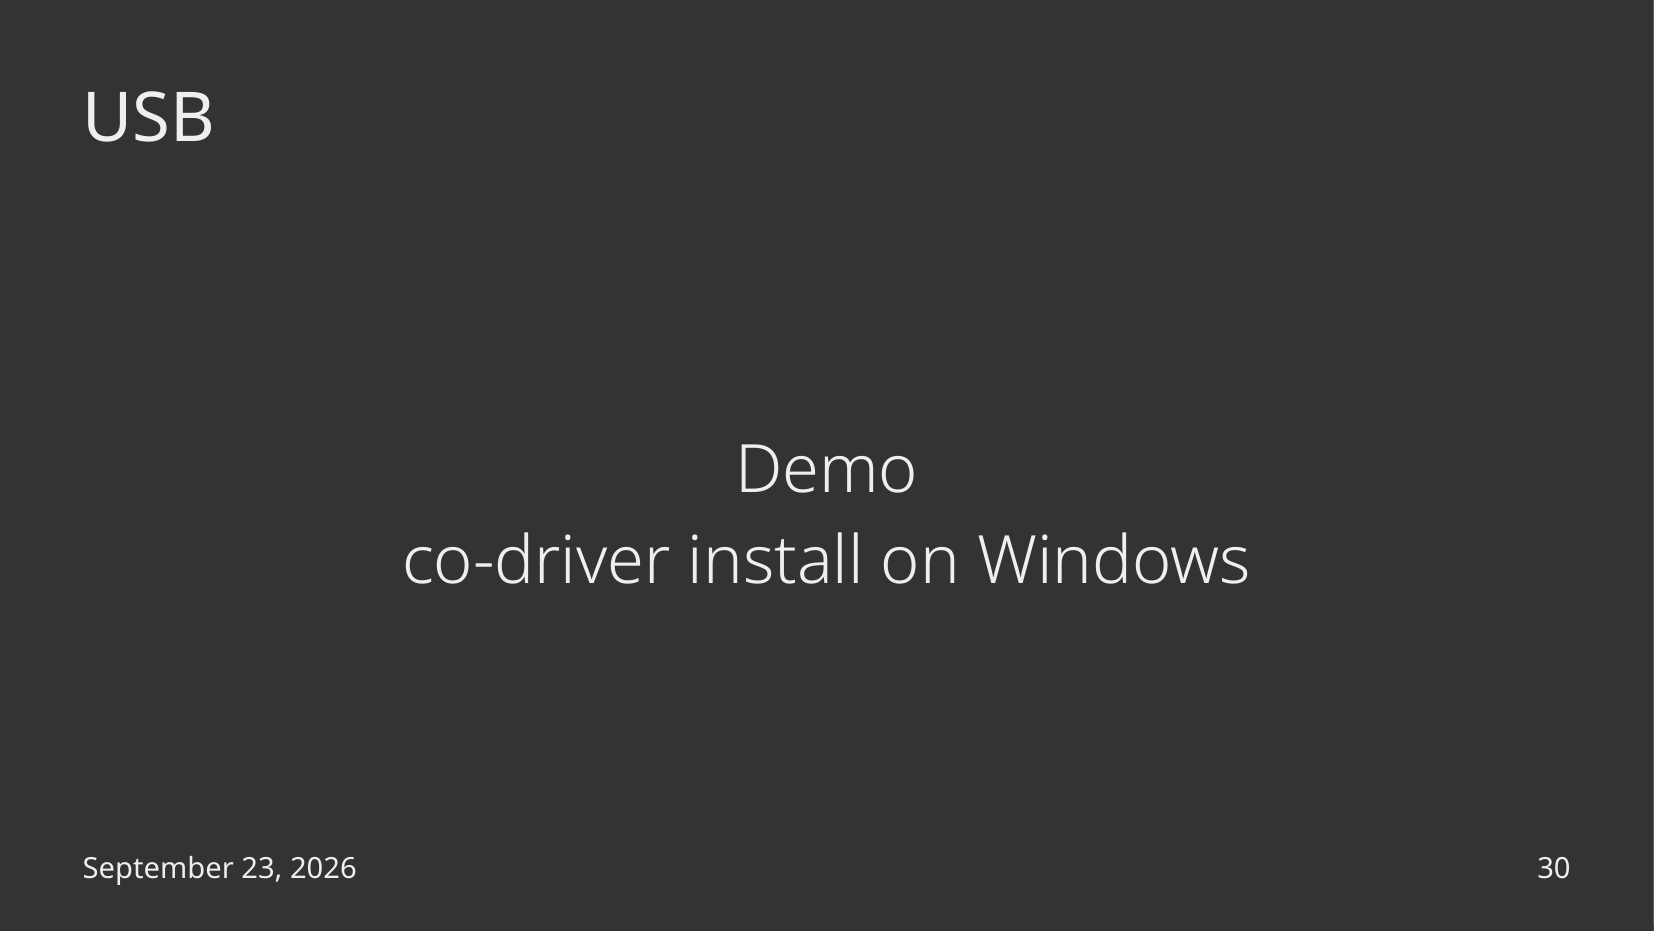

# USB
Demo
co-driver install on Windows
30